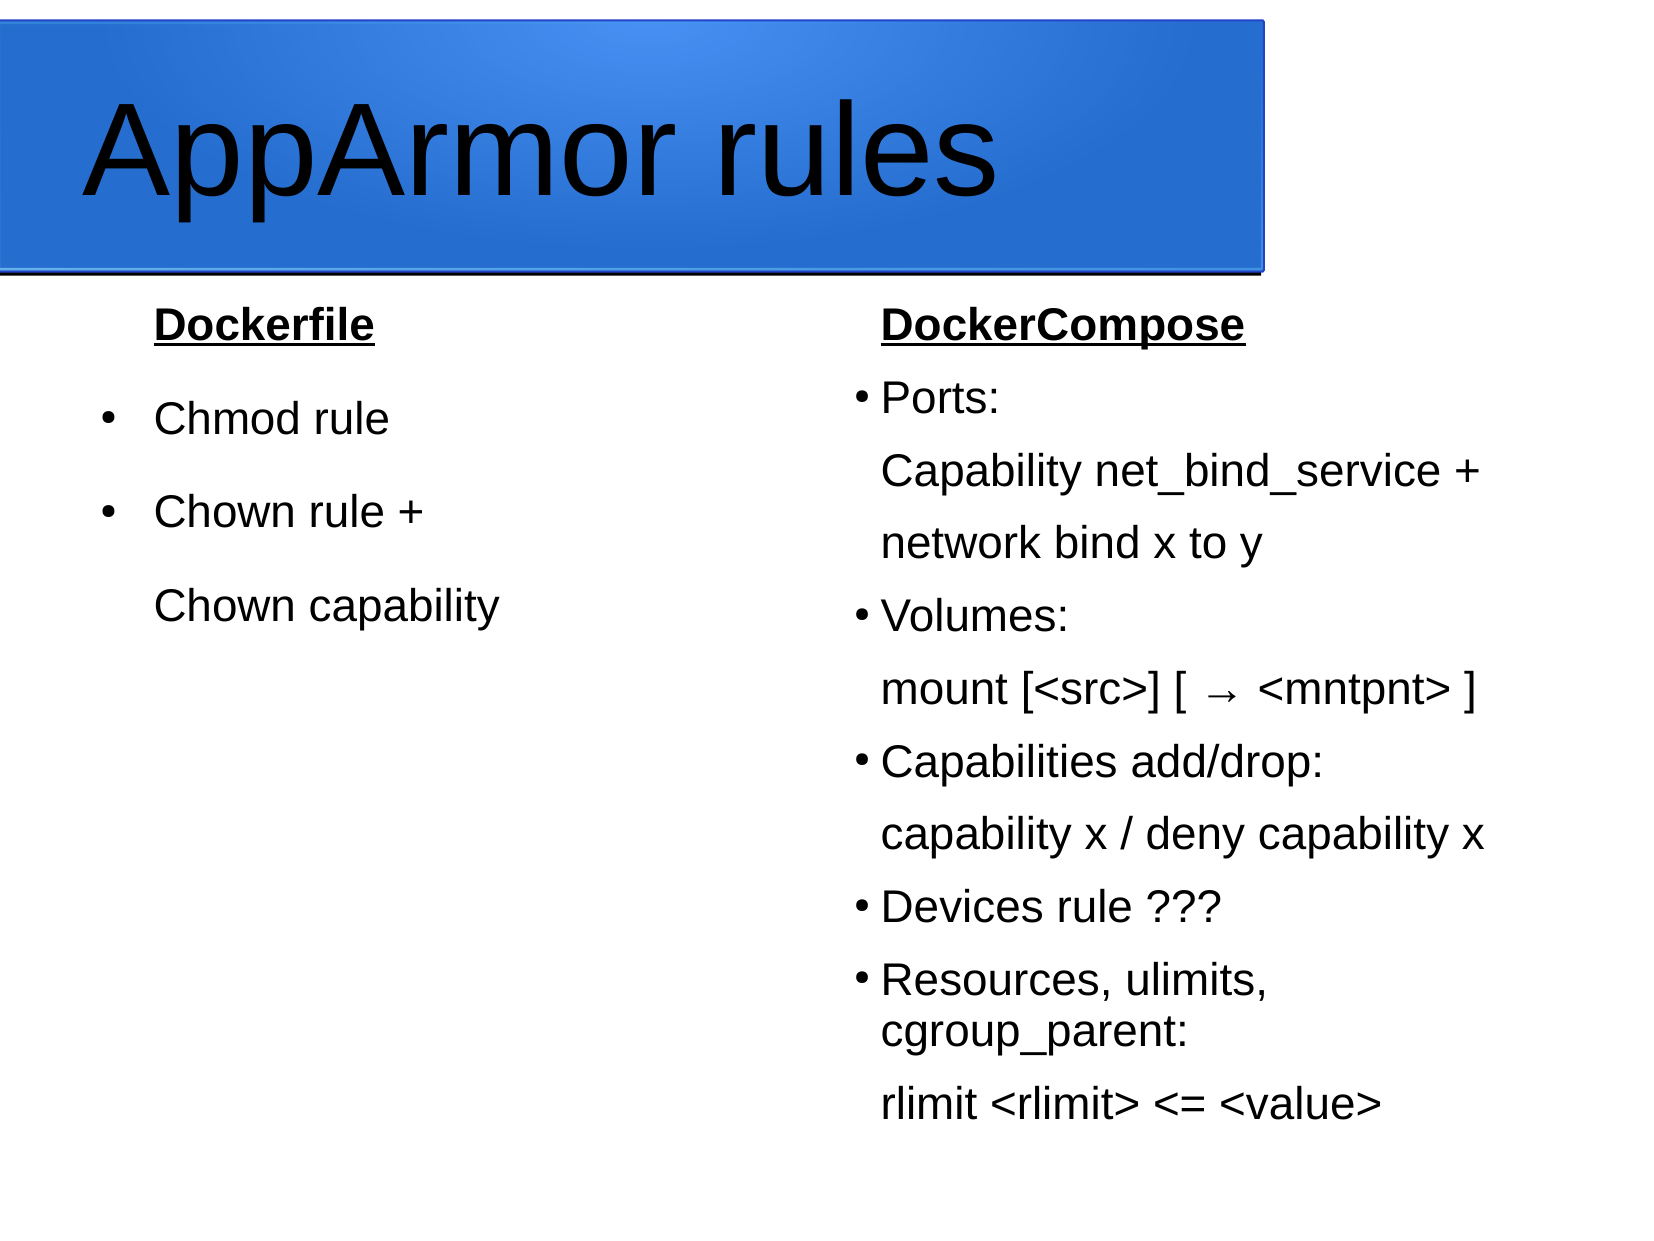

# AppArmor rules
Dockerfile
Chmod rule
Chown rule +
Chown capability
DockerCompose
Ports:
Capability net_bind_service +
network bind x to y
Volumes:
mount [<src>] [ → <mntpnt> ]
Capabilities add/drop:
capability x / deny capability x
Devices rule ???
Resources, ulimits, cgroup_parent:
rlimit <rlimit> <= <value>